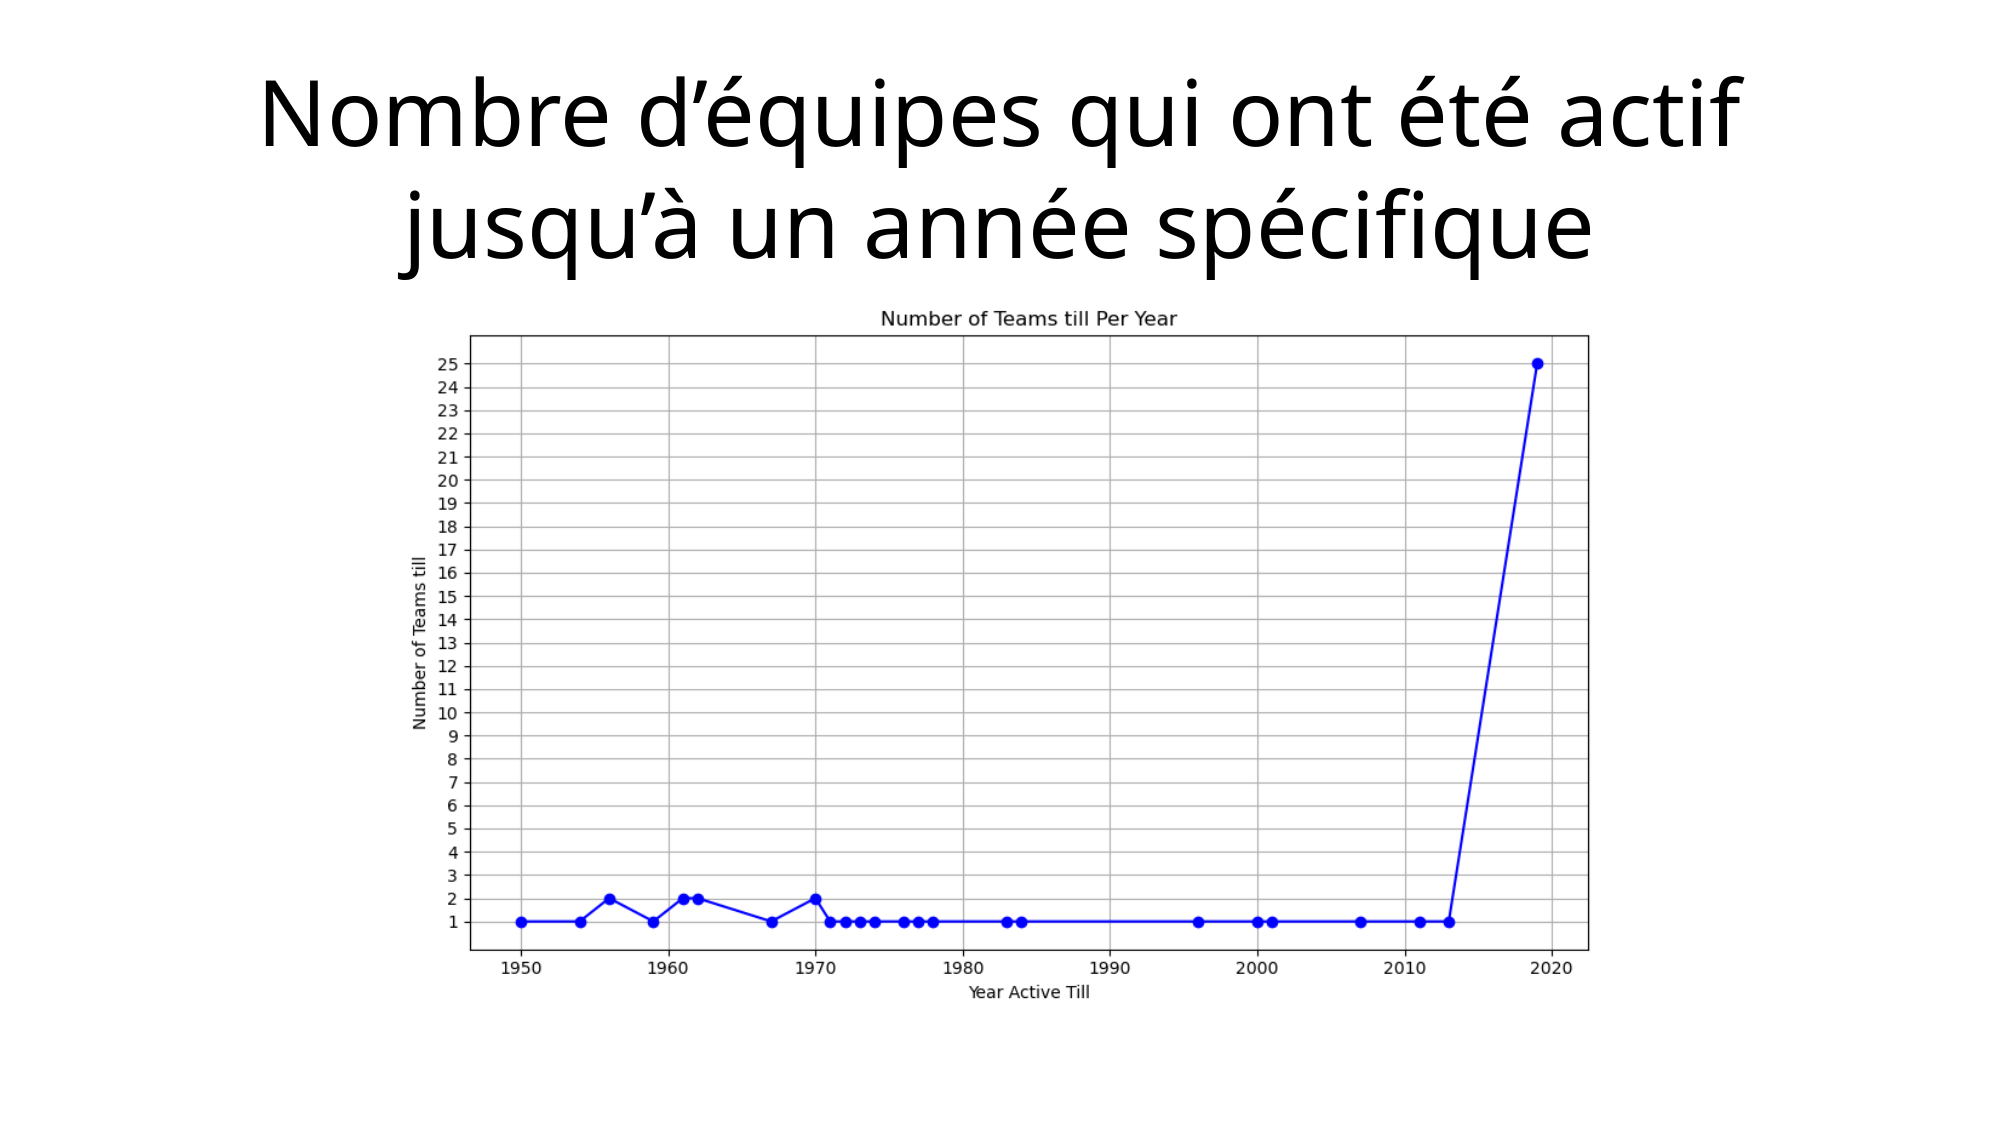

# Nombre d’équipes qui ont été actif jusqu’à un année spécifique